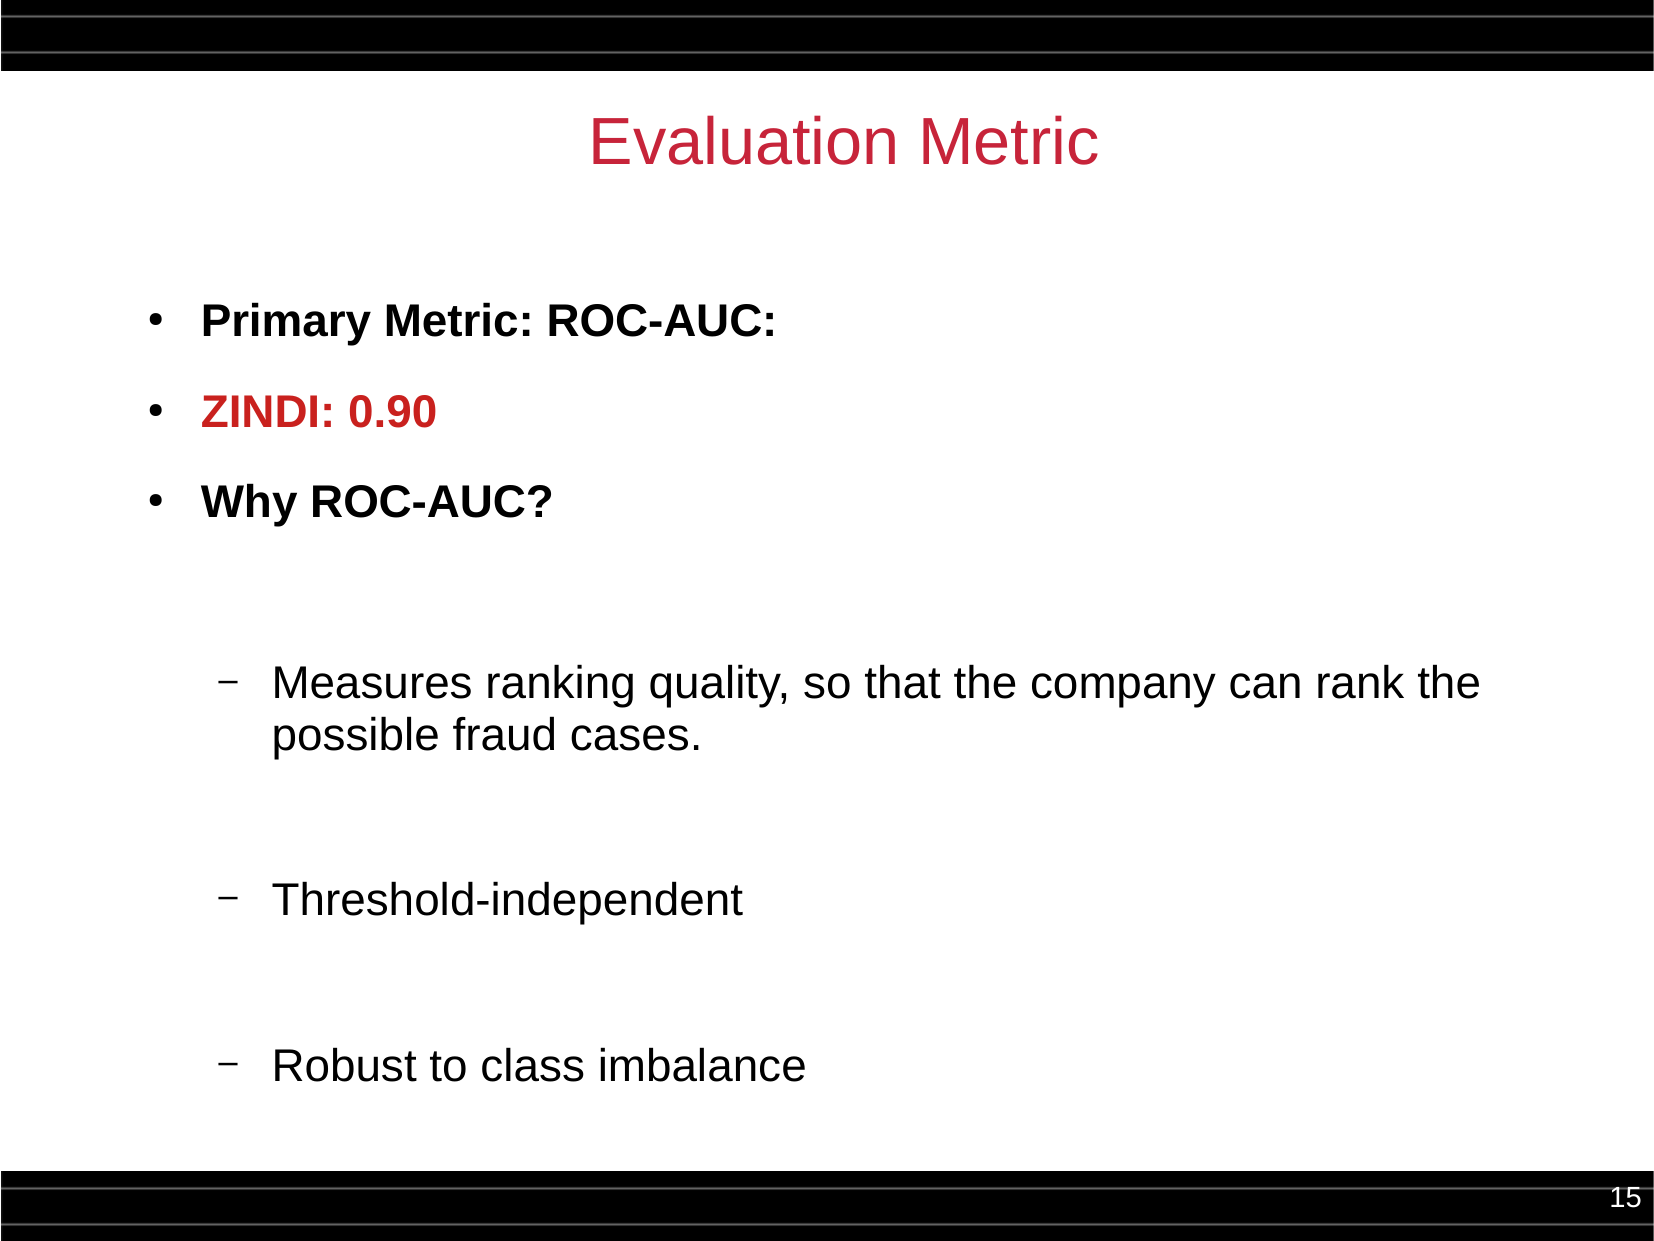

# Evaluation Metric
Primary Metric: ROC-AUC:
ZINDI: 0.90
Why ROC-AUC?
Measures ranking quality, so that the company can rank the possible fraud cases.
Threshold-independent
Robust to class imbalance